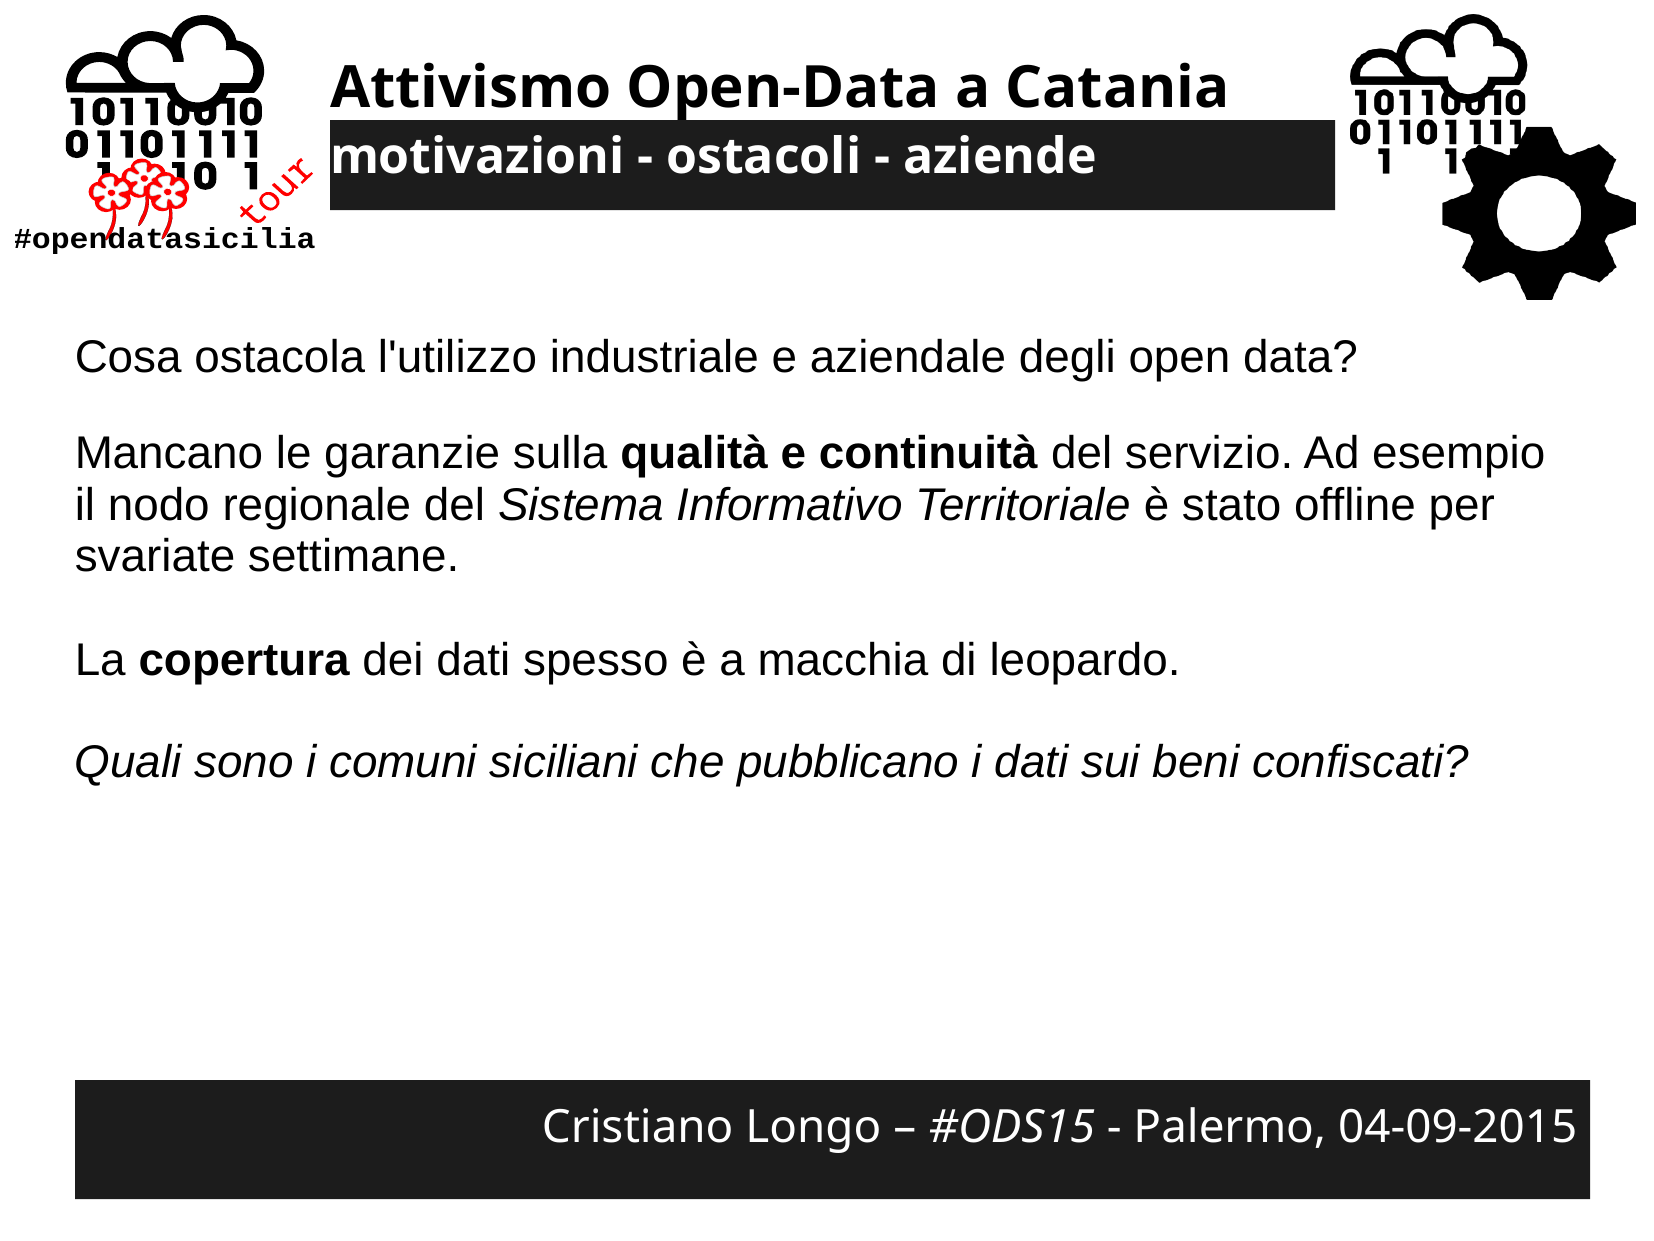

# Attivismo Open-Data a Catania
motivazioni - ostacoli - aziende
Cosa ostacola l'utilizzo industriale e aziendale degli open data?
Mancano le garanzie sulla qualità e continuità del servizio. Ad esempio
il nodo regionale del Sistema Informativo Territoriale è stato offline per svariate settimane.
La copertura dei dati spesso è a macchia di leopardo.
Quali sono i comuni siciliani che pubblicano i dati sui beni confiscati?
 Cristiano Longo – #ODS15 - Palermo, 04-09-2015